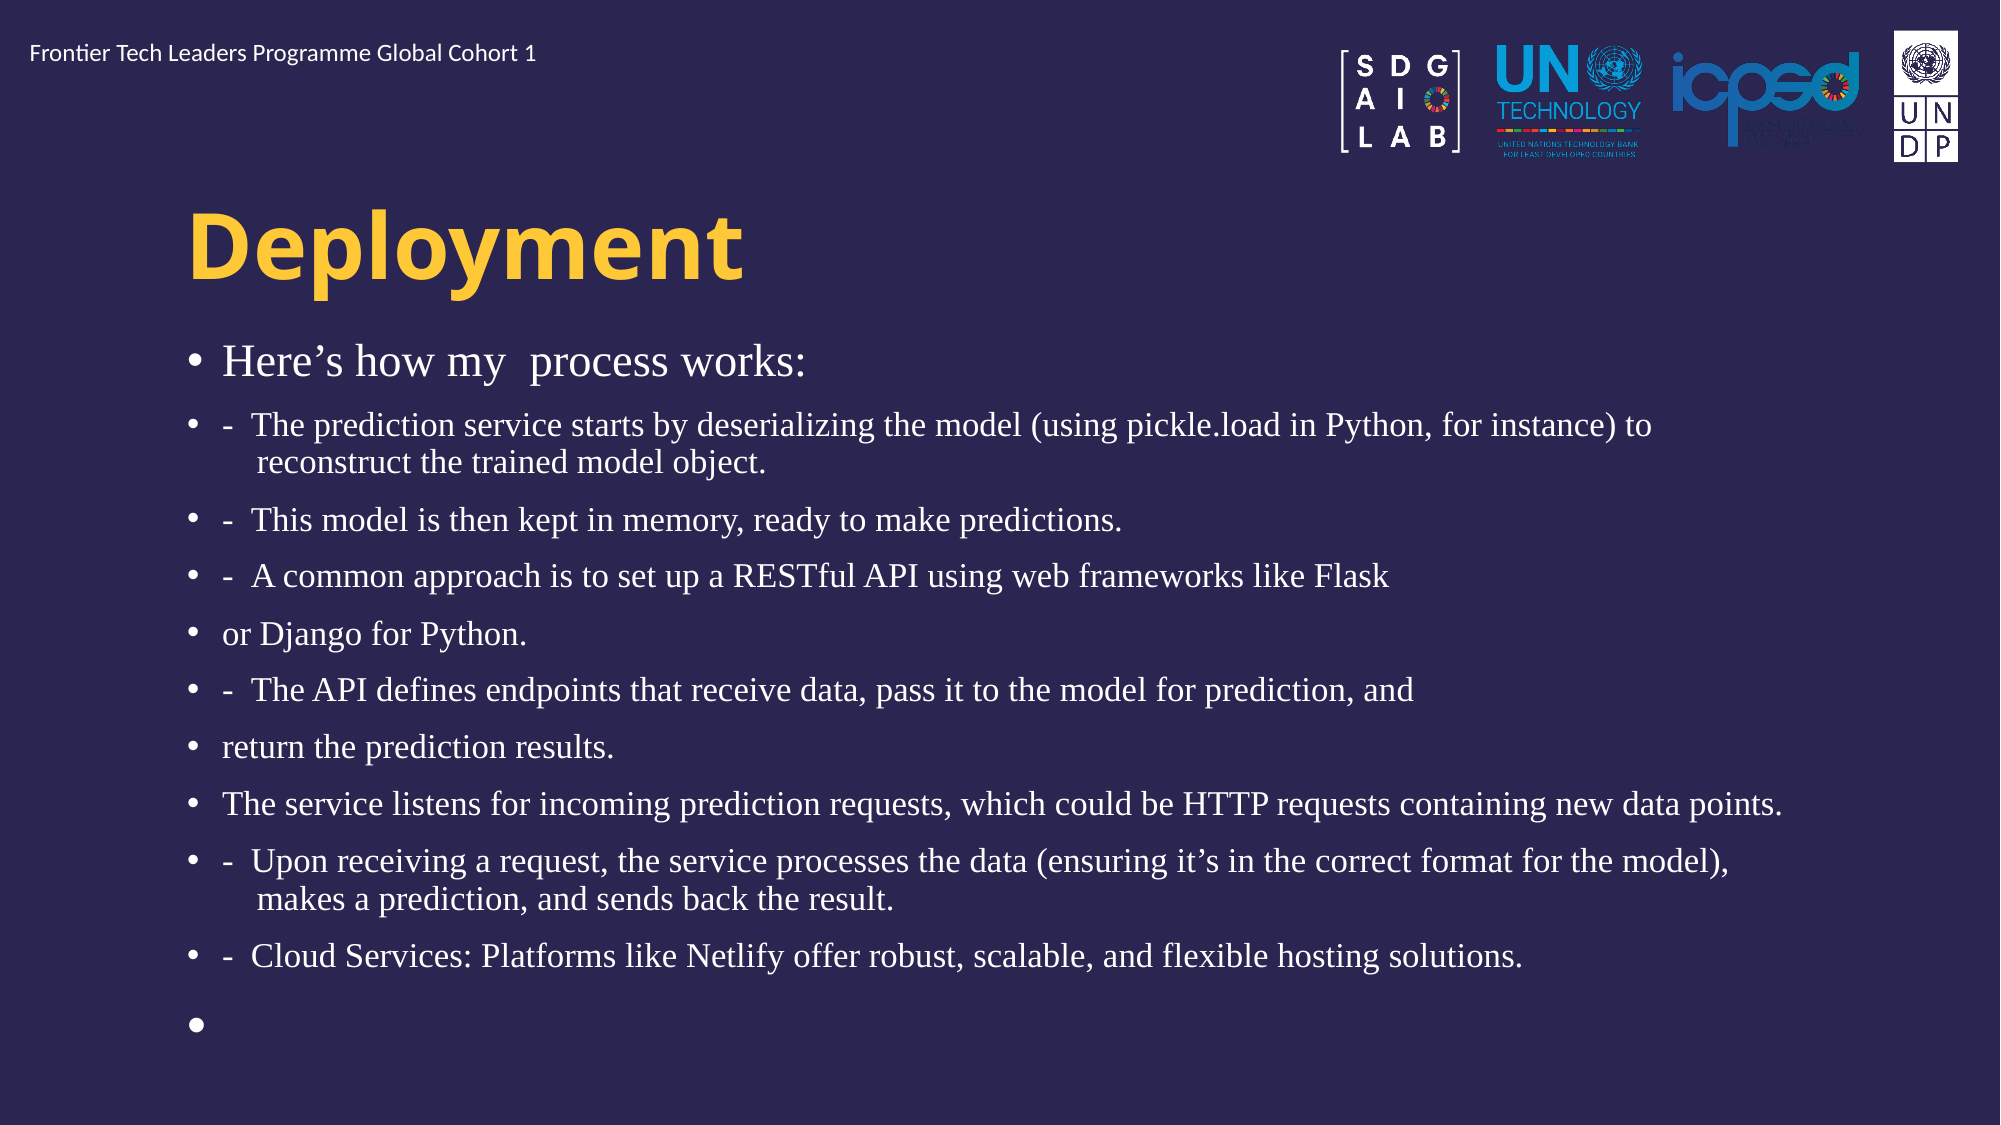

Frontier Tech Leaders Programme Global Cohort 1
# Deployment
Here’s how my process works:
-  The prediction service starts by deserializing the model (using pickle.load in Python, for instance) to reconstruct the trained model object.
-  This model is then kept in memory, ready to make predictions.
-  A common approach is to set up a RESTful API using web frameworks like Flask
or Django for Python.
-  The API defines endpoints that receive data, pass it to the model for prediction, and
return the prediction results.
The service listens for incoming prediction requests, which could be HTTP requests containing new data points.
-  Upon receiving a request, the service processes the data (ensuring it’s in the correct format for the model), makes a prediction, and sends back the result.
-  Cloud Services: Platforms like Netlify offer robust, scalable, and flexible hosting solutions.